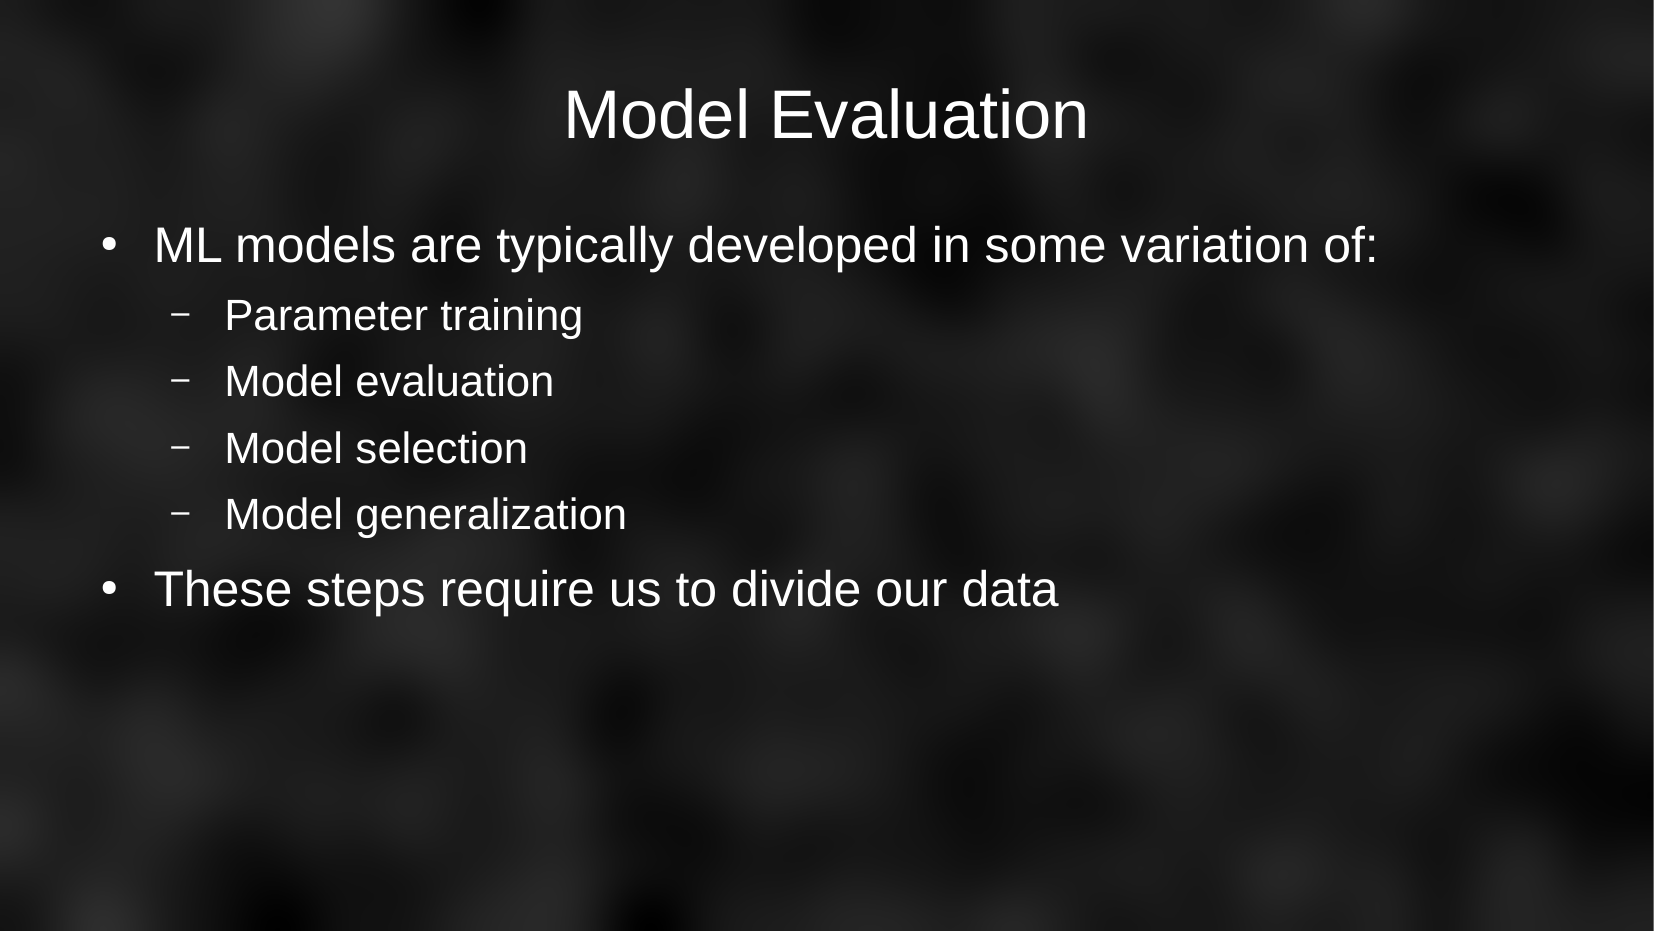

# Model Evaluation
ML models are typically developed in some variation of:
Parameter training
Model evaluation
Model selection
Model generalization
These steps require us to divide our data